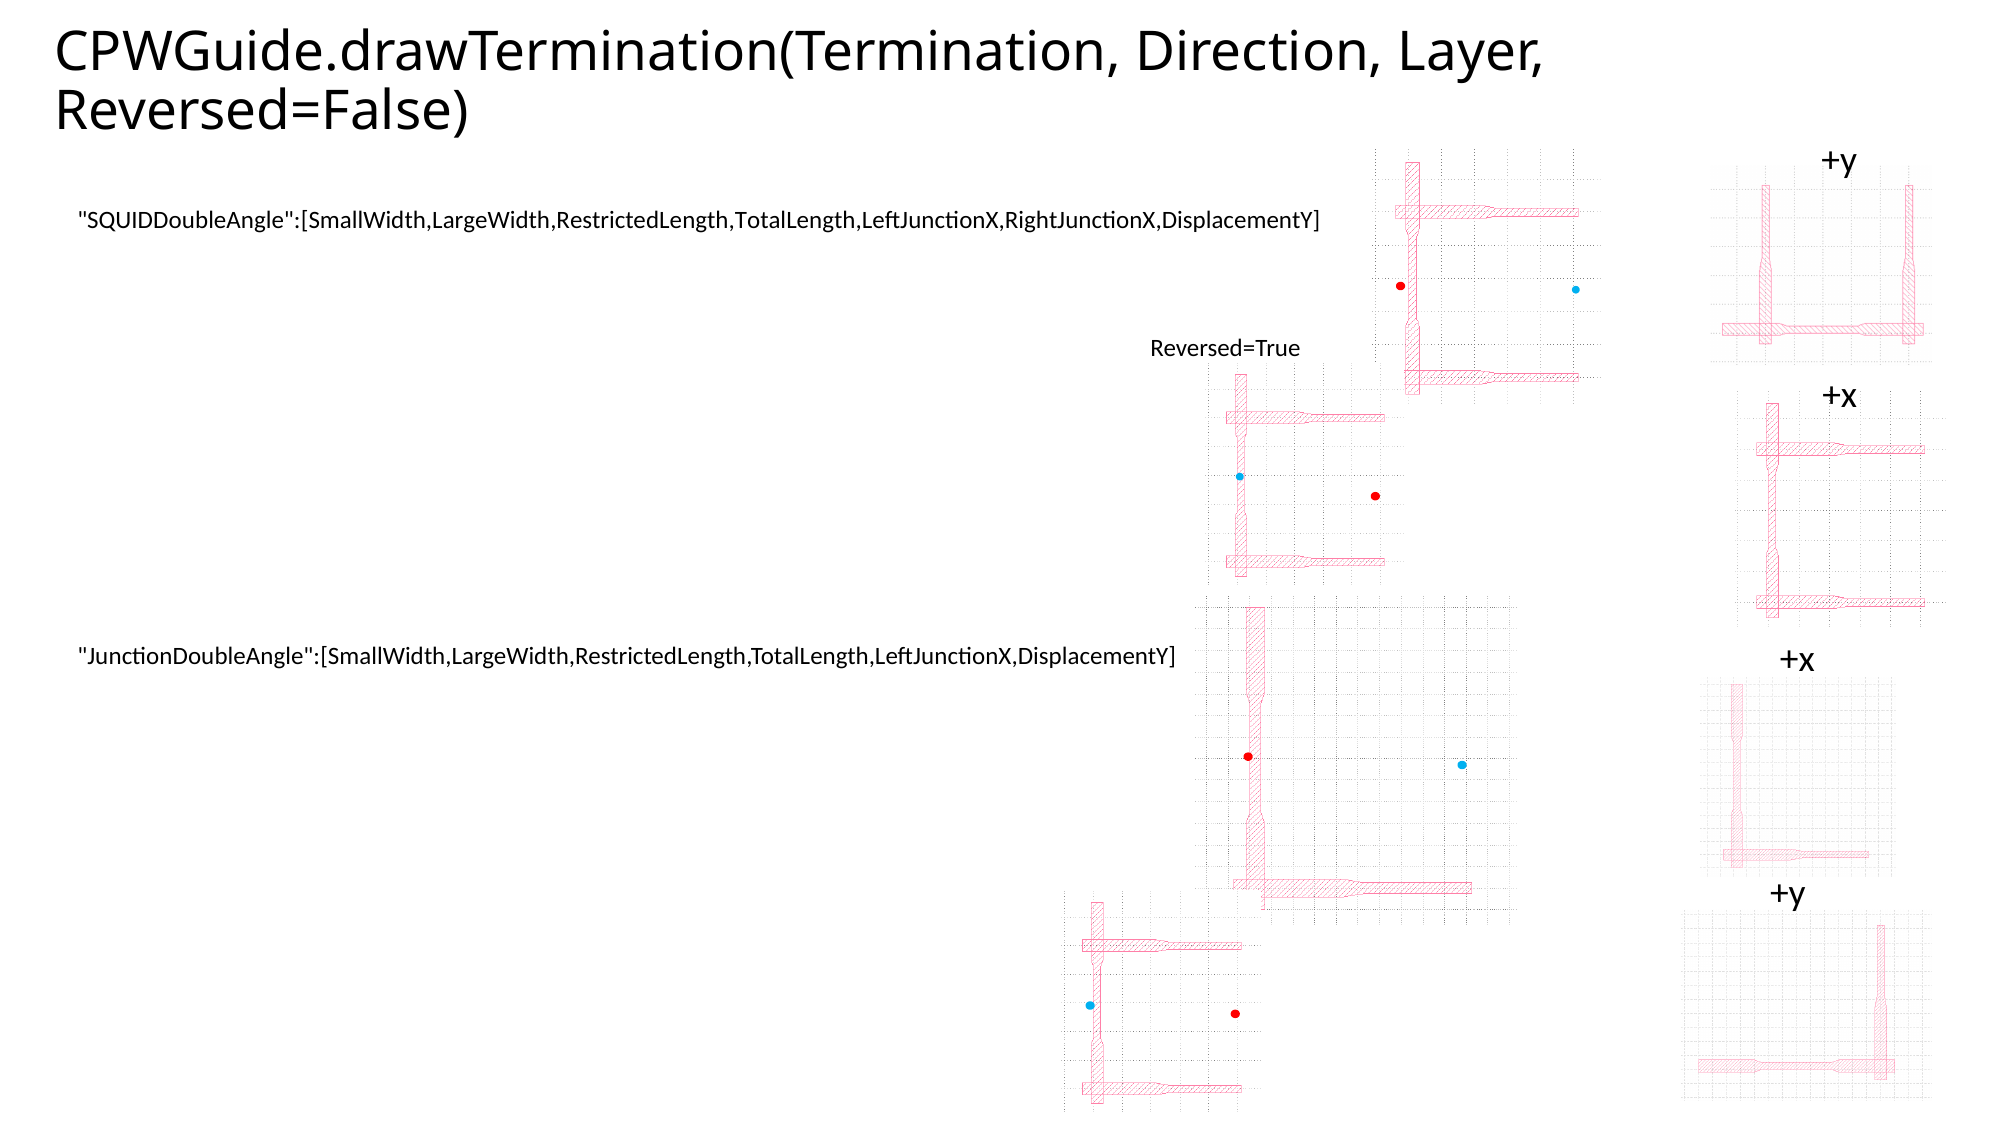

CPWGuide.drawTermination(Termination, Direction, Layer, Reversed=False)
+y
"SQUIDDoubleAngle":[SmallWidth,LargeWidth,RestrictedLength,TotalLength,LeftJunctionX,RightJunctionX,DisplacementY]
Reversed=True
+x
+x
"JunctionDoubleAngle":[SmallWidth,LargeWidth,RestrictedLength,TotalLength,LeftJunctionX,DisplacementY]
+y